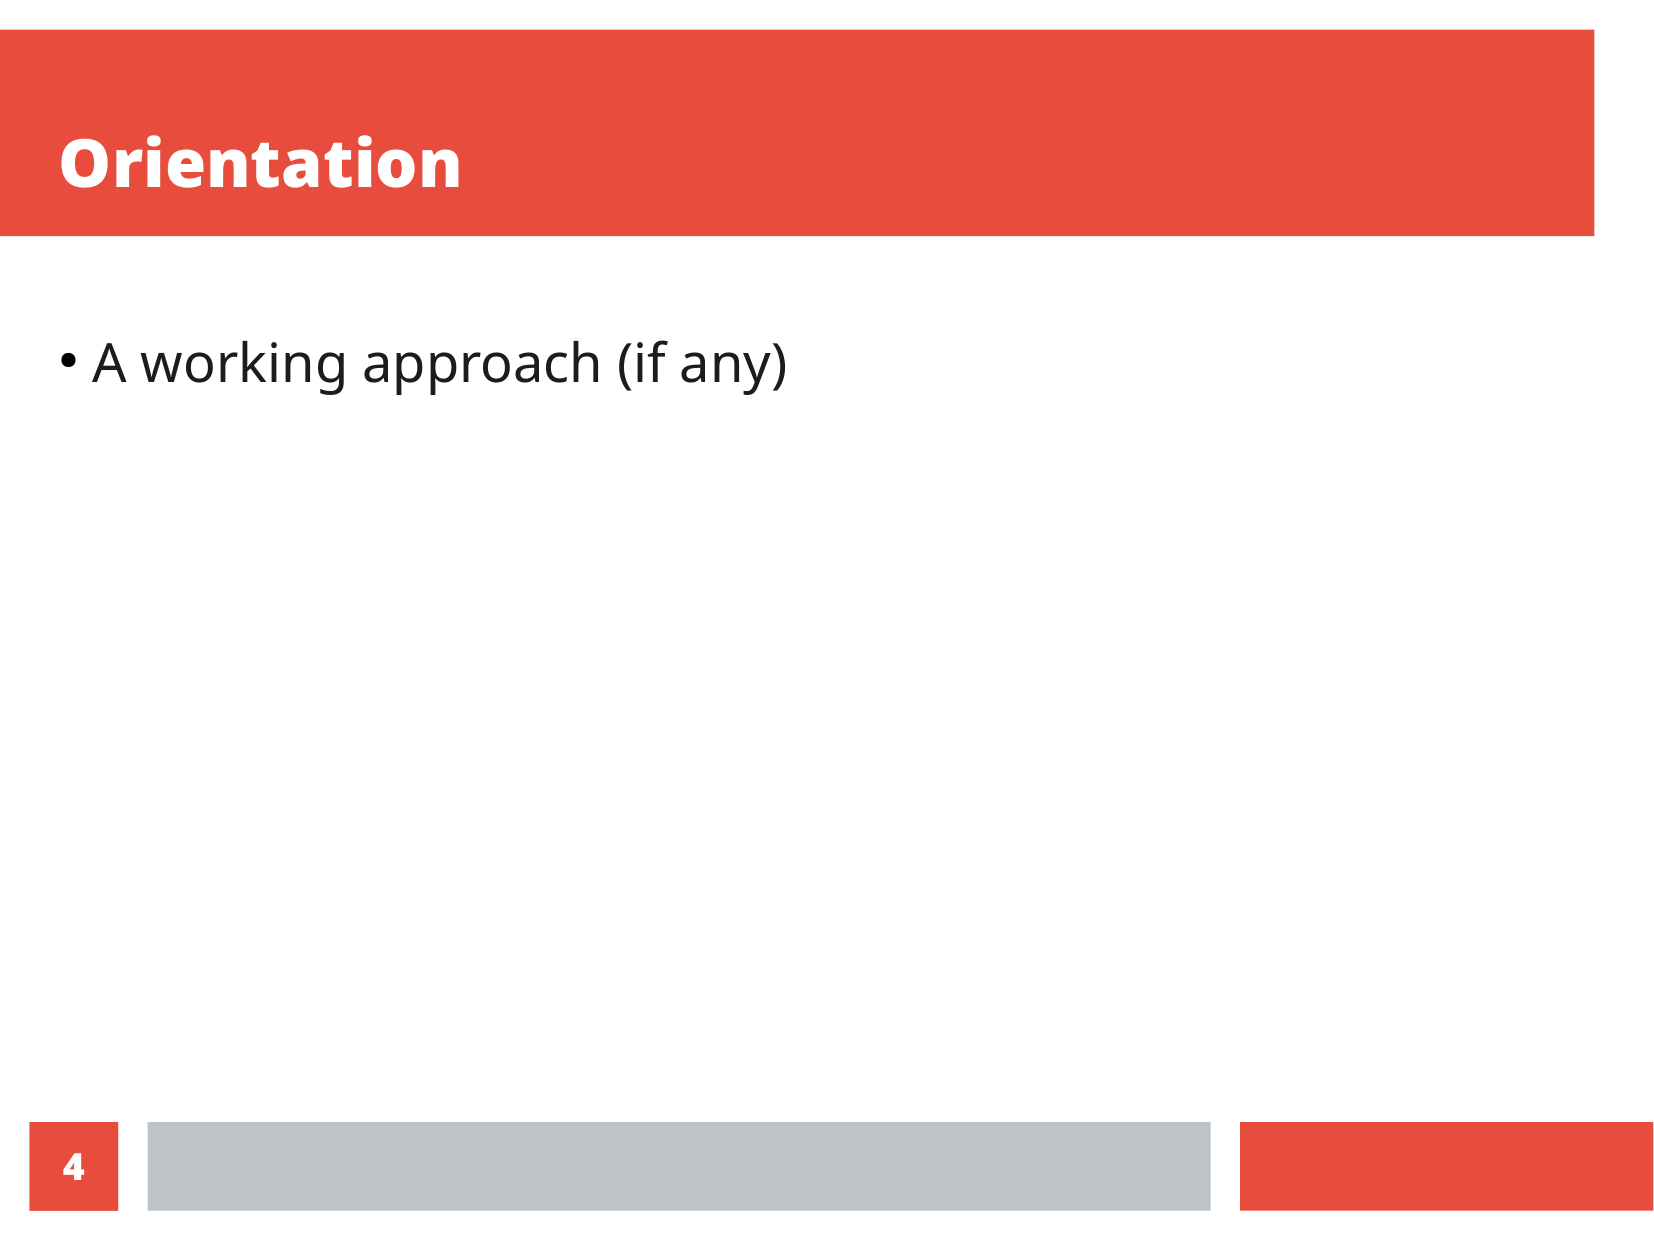

# Orientation
 A working approach (if any)
4